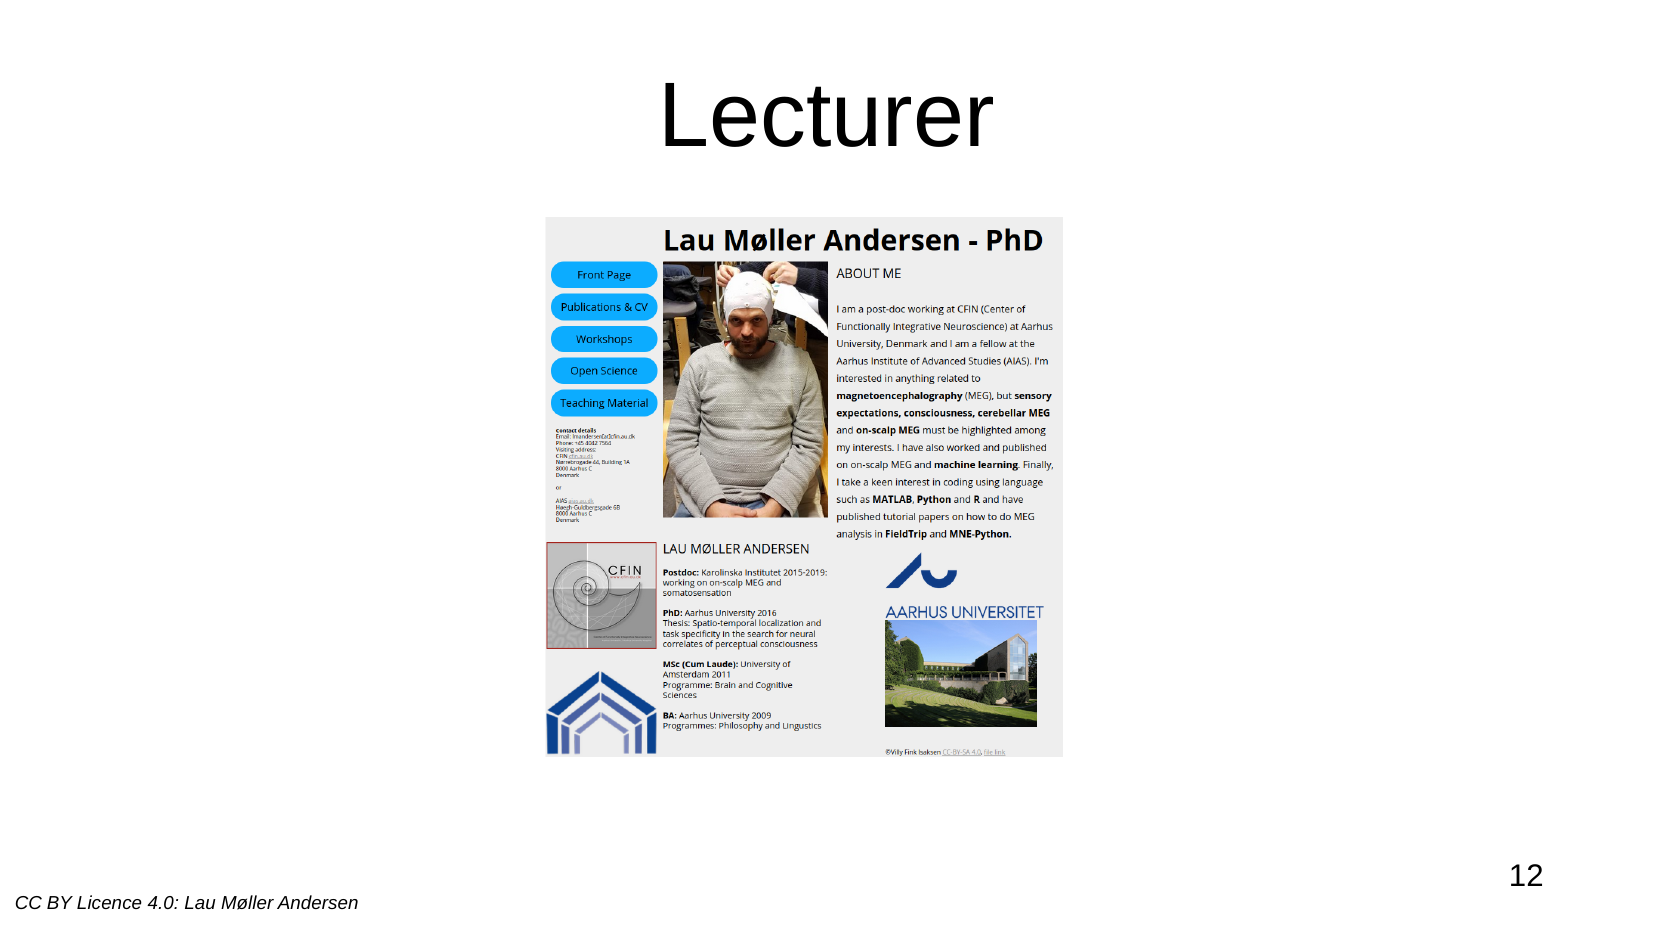

# Lecturer
CC BY Licence 4.0: Lau Møller Andersen